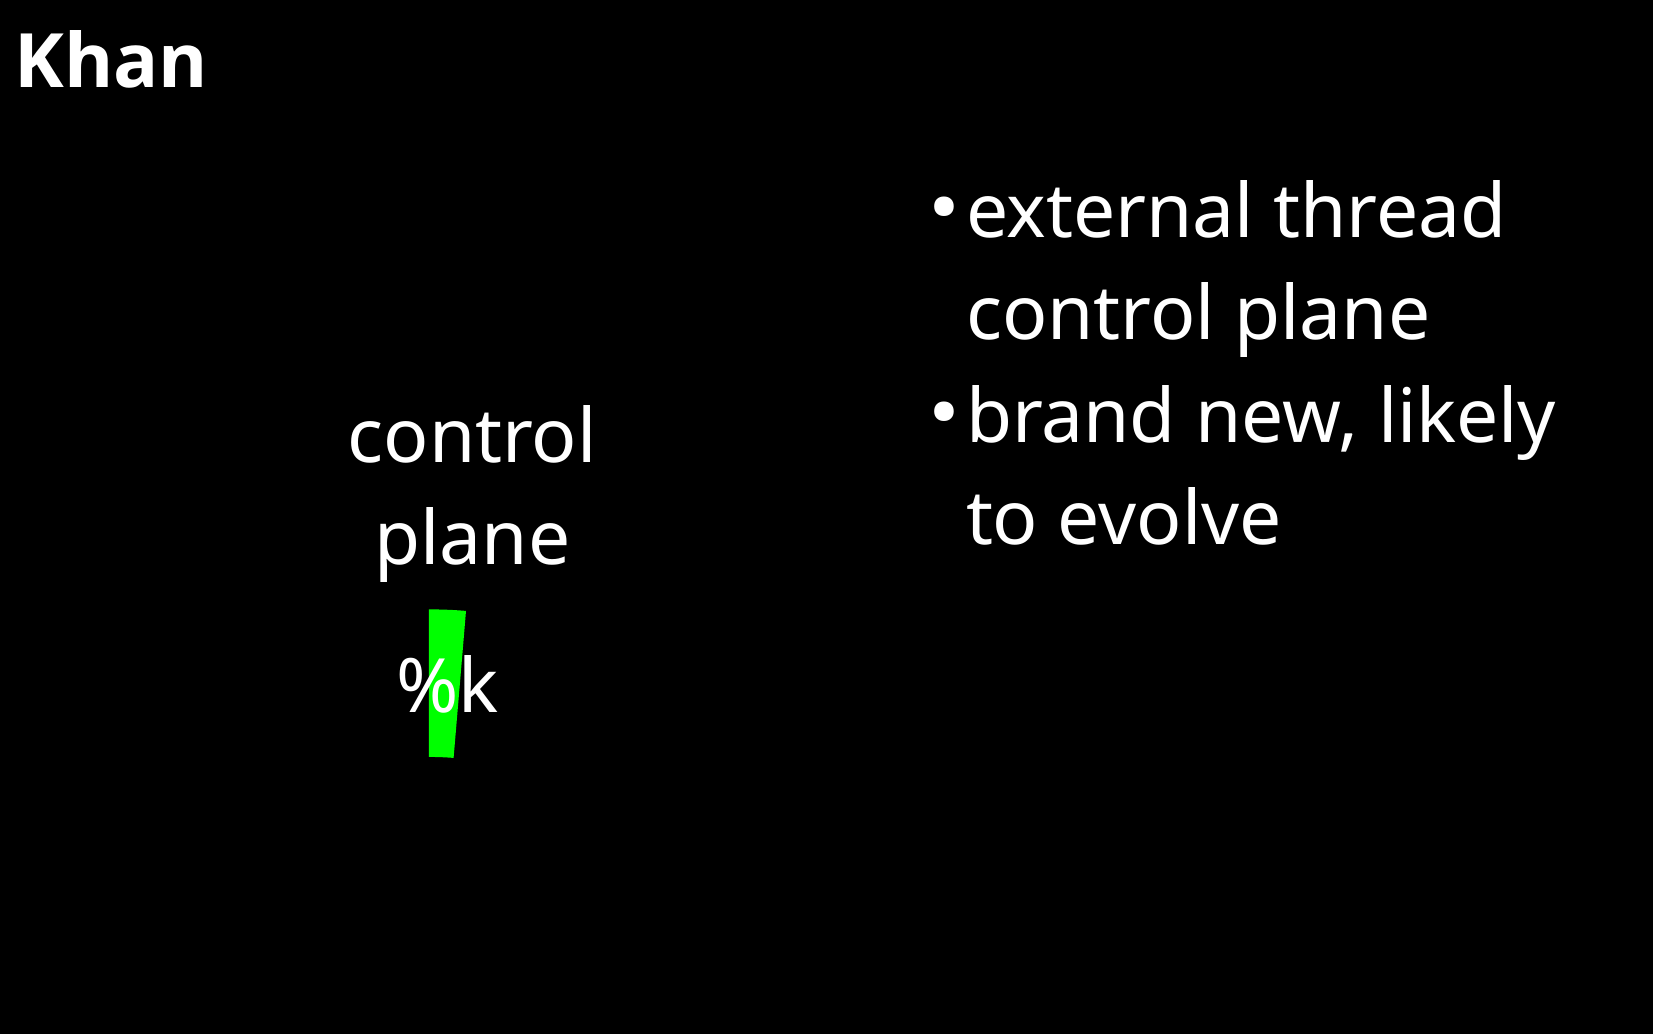

Khan
external thread
control plane
brand new, likely
to evolve
control
plane
%k